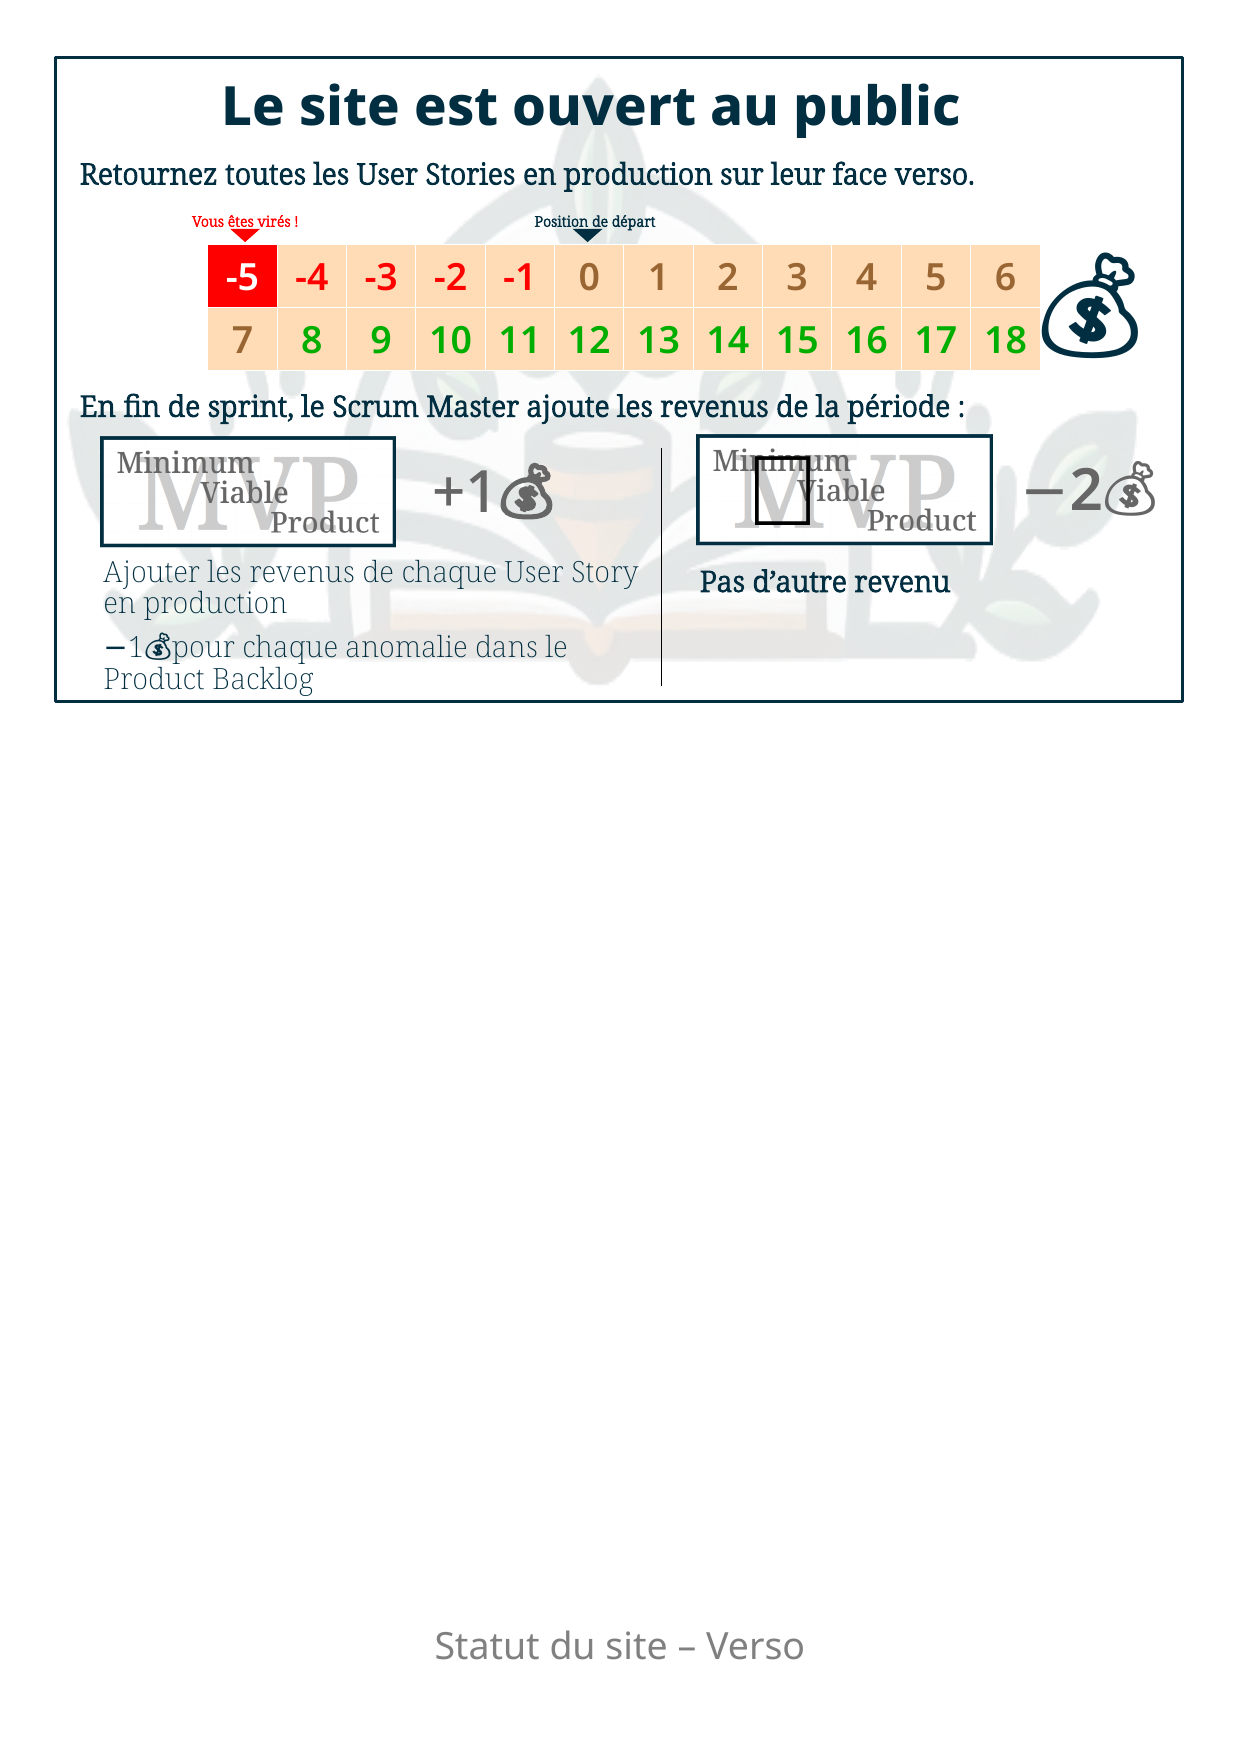

Le site est ouvert au public
Retournez toutes les User Stories en production sur leur face verso.
Vous êtes virés !
Position de départ
💰
| -5 | -4 | -3 | -2 | -1 | 0 | 1 | 2 | 3 | 4 | 5 | 6 |
| --- | --- | --- | --- | --- | --- | --- | --- | --- | --- | --- | --- |
| 7 | 8 | 9 | 10 | 11 | 12 | 13 | 14 | 15 | 16 | 17 | 18 |
En fin de sprint, le Scrum Master ajoute les revenus de la période :
❌
−2💰
+1💰
Ajouter les revenus de chaque User Story en production
−1💰pour chaque anomalie dans le Product Backlog
Pas d’autre revenu
Statut du site – Verso